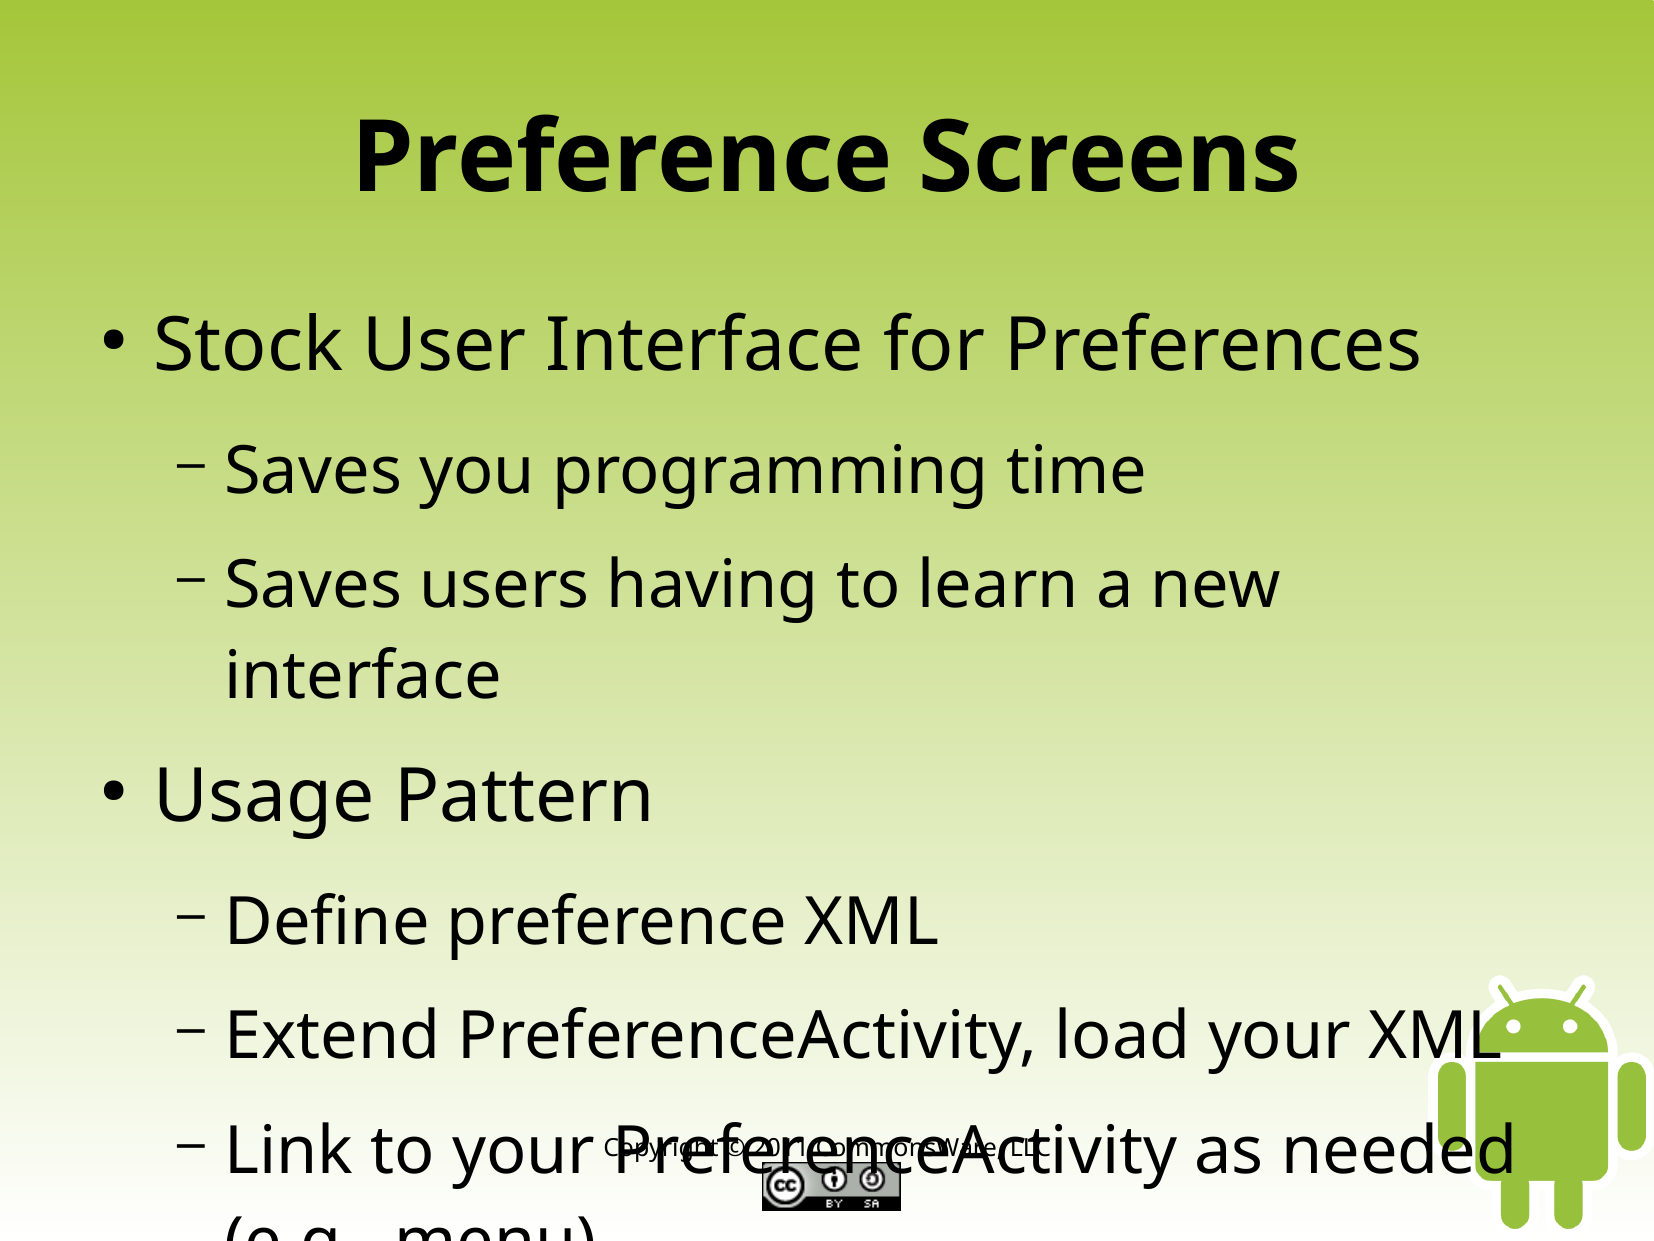

# Preference Screens
Stock User Interface for Preferences
Saves you programming time
Saves users having to learn a new interface
Usage Pattern
Define preference XML
Extend PreferenceActivity, load your XML
Link to your PreferenceActivity as needed
(e.g., menu)